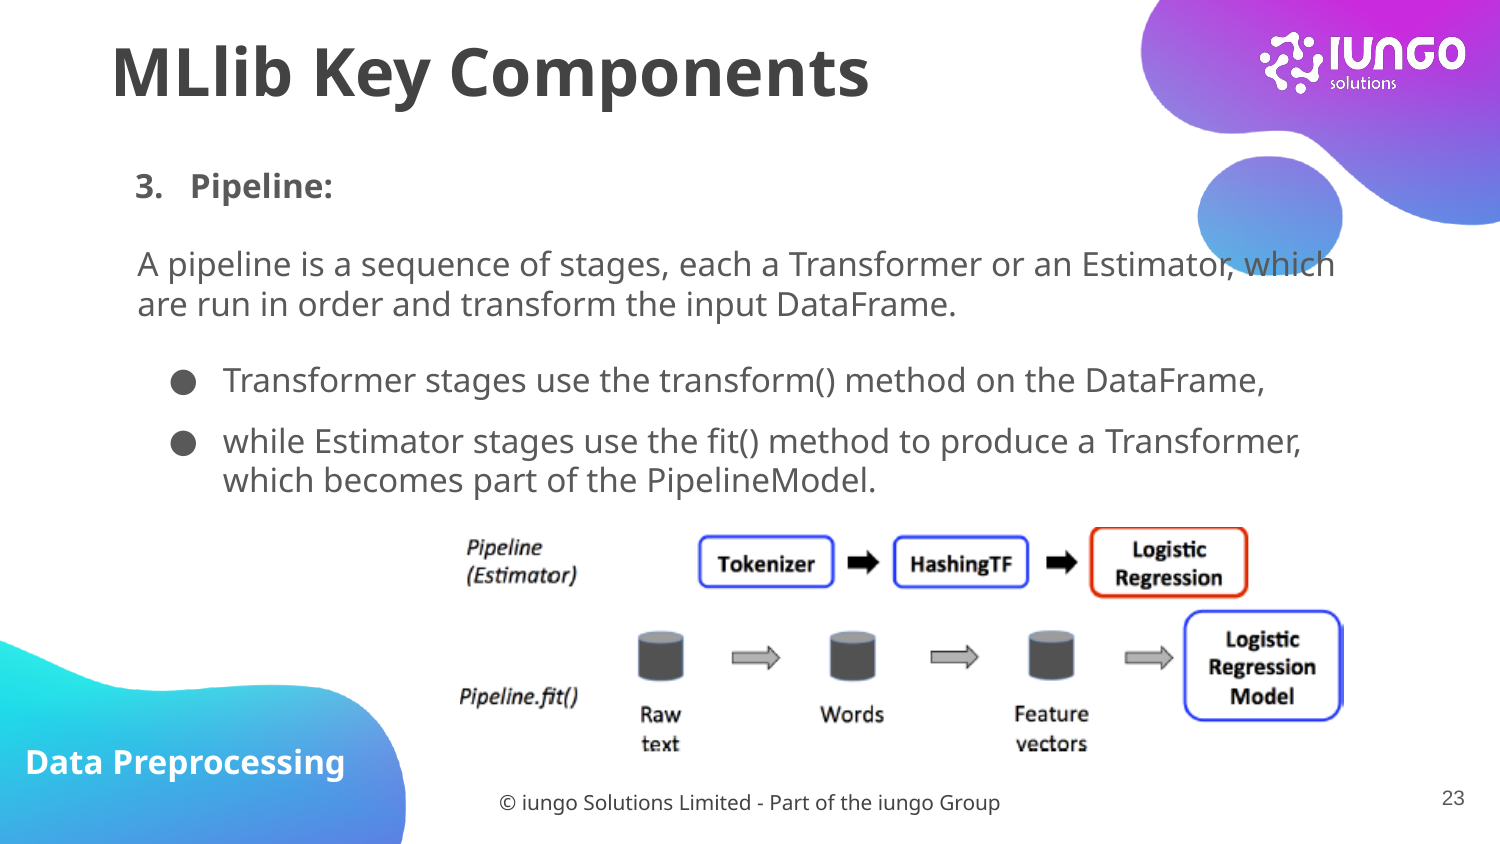

# MLlib Key Components
3. Pipeline:
A pipeline is a sequence of stages, each a Transformer or an Estimator, which are run in order and transform the input DataFrame.
Transformer stages use the transform() method on the DataFrame,
while Estimator stages use the fit() method to produce a Transformer, which becomes part of the PipelineModel.
Data Preprocessing